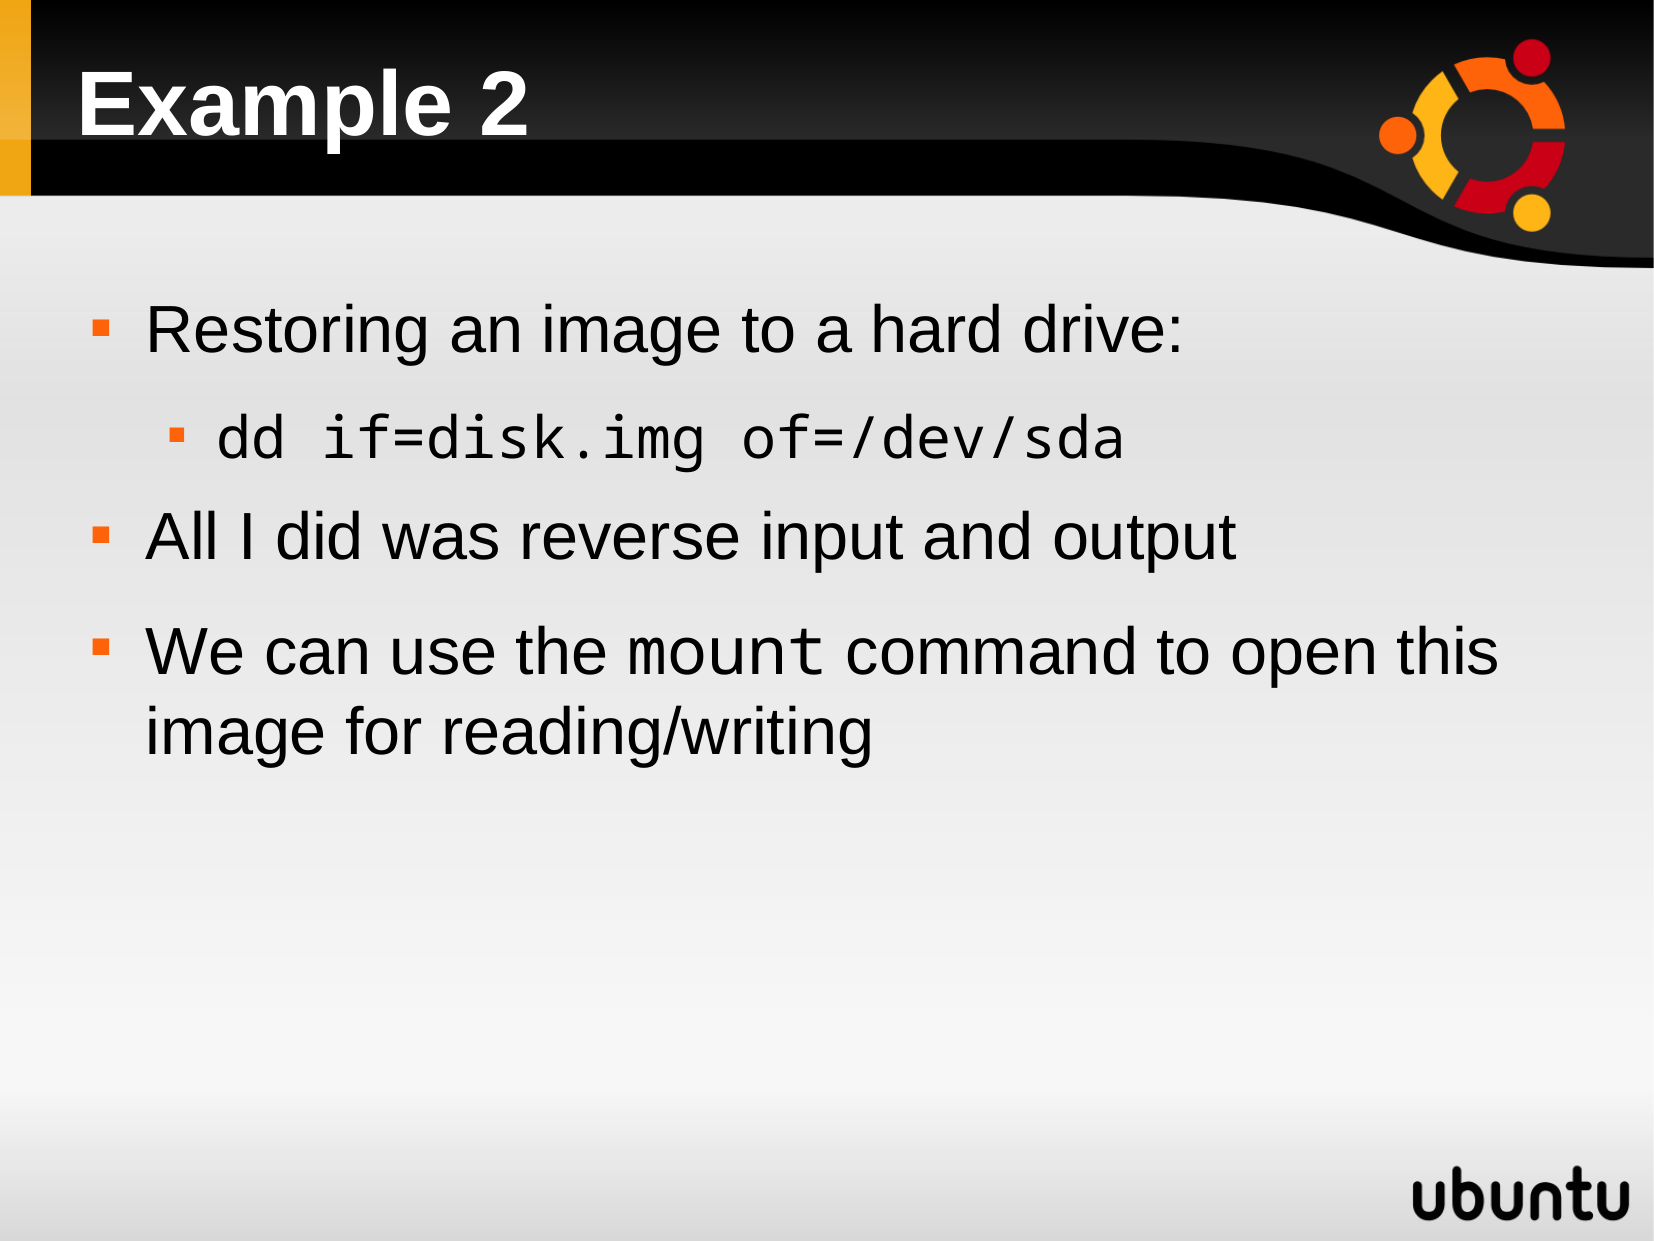

# Example 2
Restoring an image to a hard drive:
dd if=disk.img of=/dev/sda
All I did was reverse input and output
We can use the mount command to open this image for reading/writing